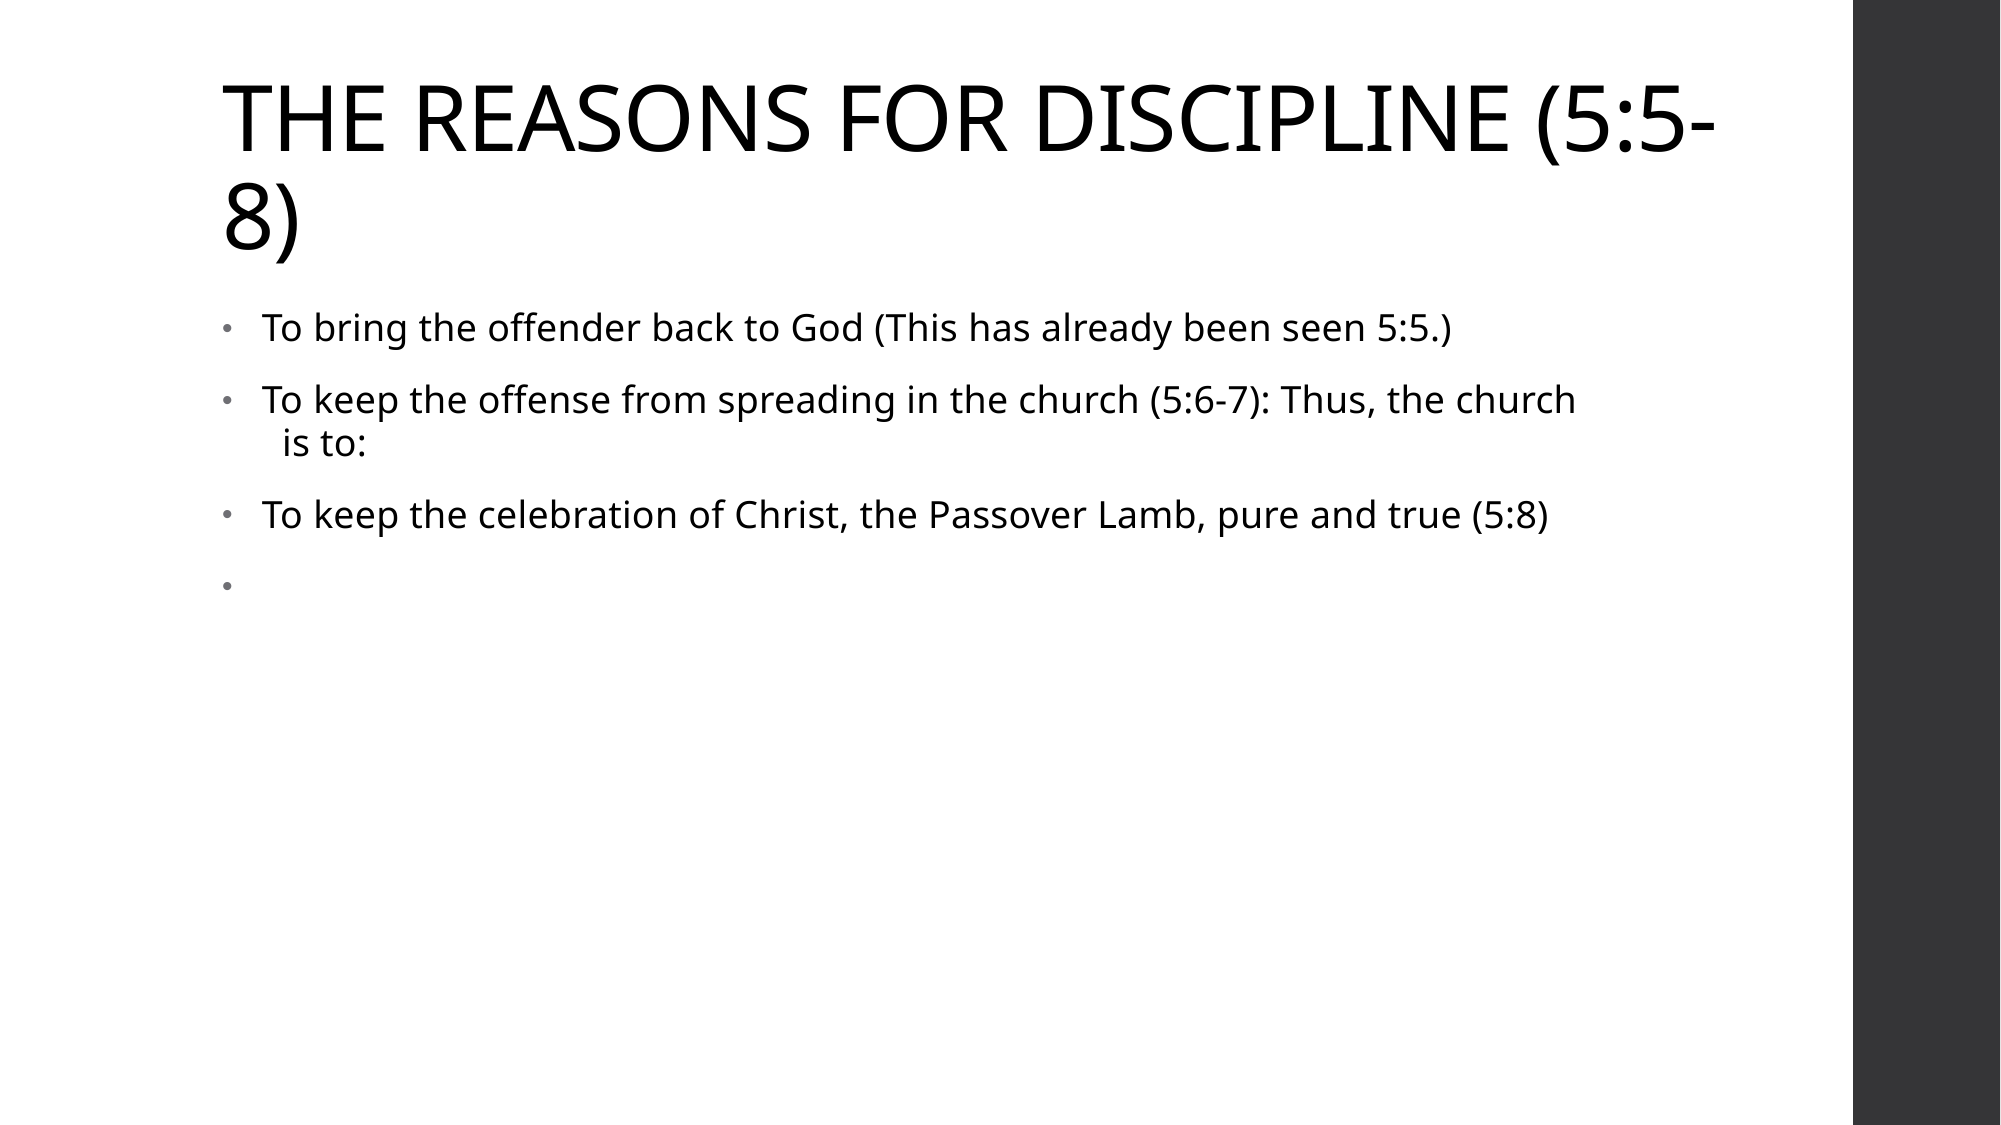

# THE REASONS FOR DISCIPLINE (5:5-8)
 To bring the offender back to God (This has already been seen 5:5.)
 To keep the offense from spreading in the church (5:6-7): Thus, the church is to:
 To keep the celebration of Christ, the Passover Lamb, pure and true (5:8)